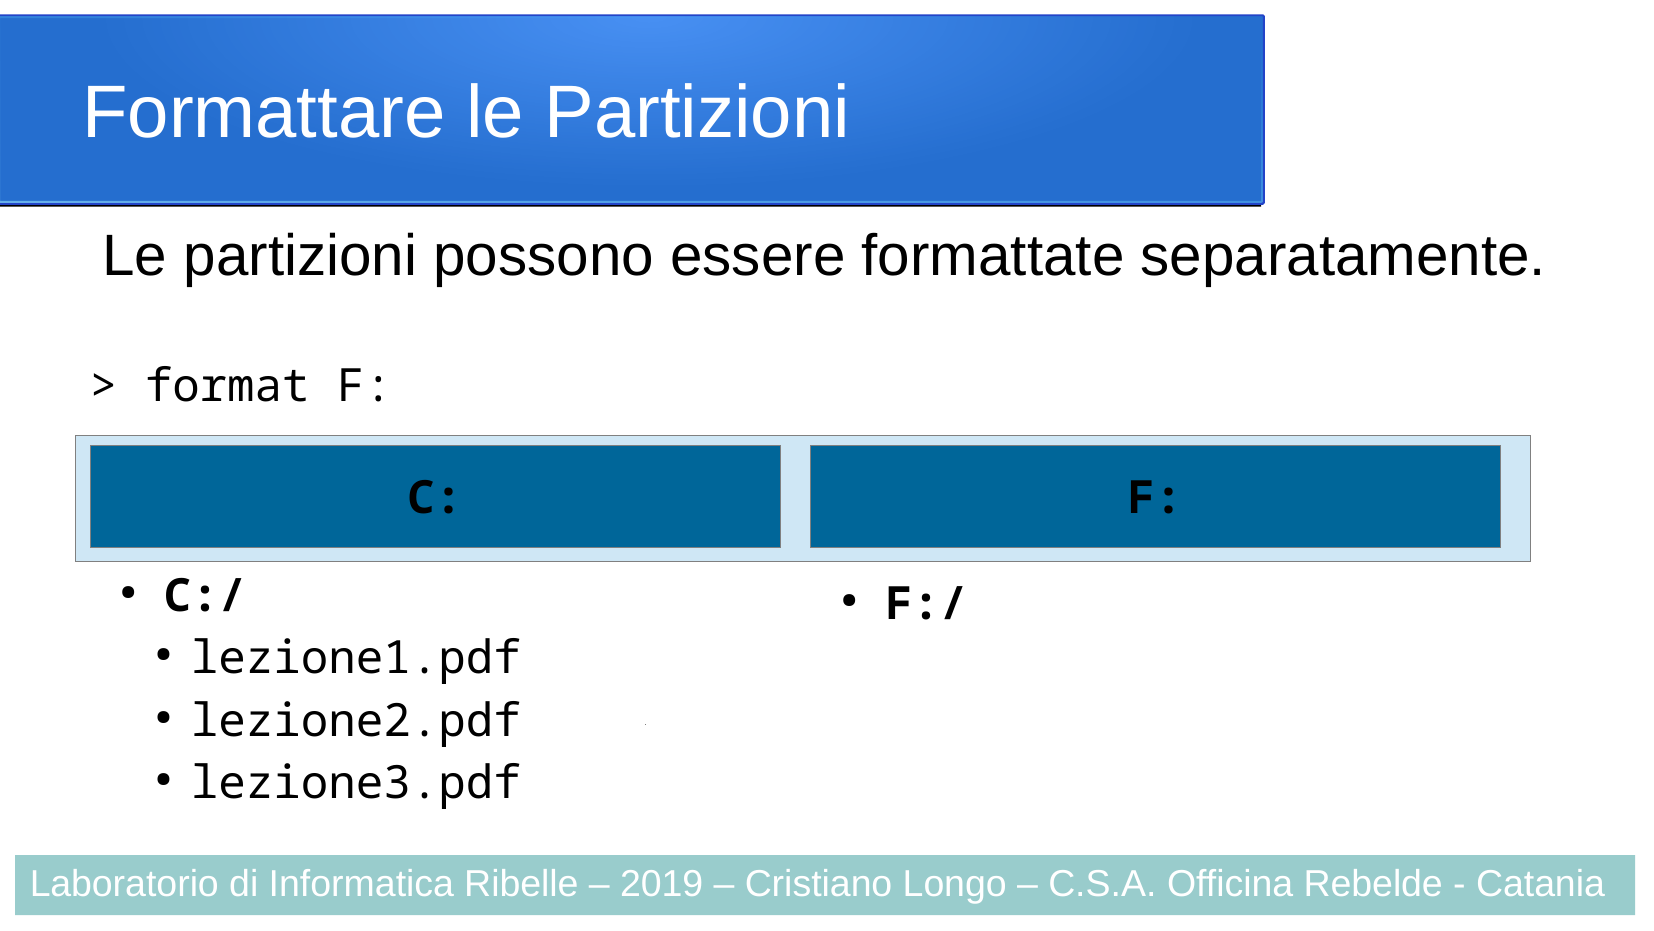

# Formattare le Partizioni
Le partizioni possono essere formattate separatamente.
> format F:
C:
F:
 C:/
lezione1.pdf
lezione2.pdf
lezione3.pdf
 F:/
Laboratorio di Informatica Ribelle – 2019 – Cristiano Longo – C.S.A. Officina Rebelde - Catania